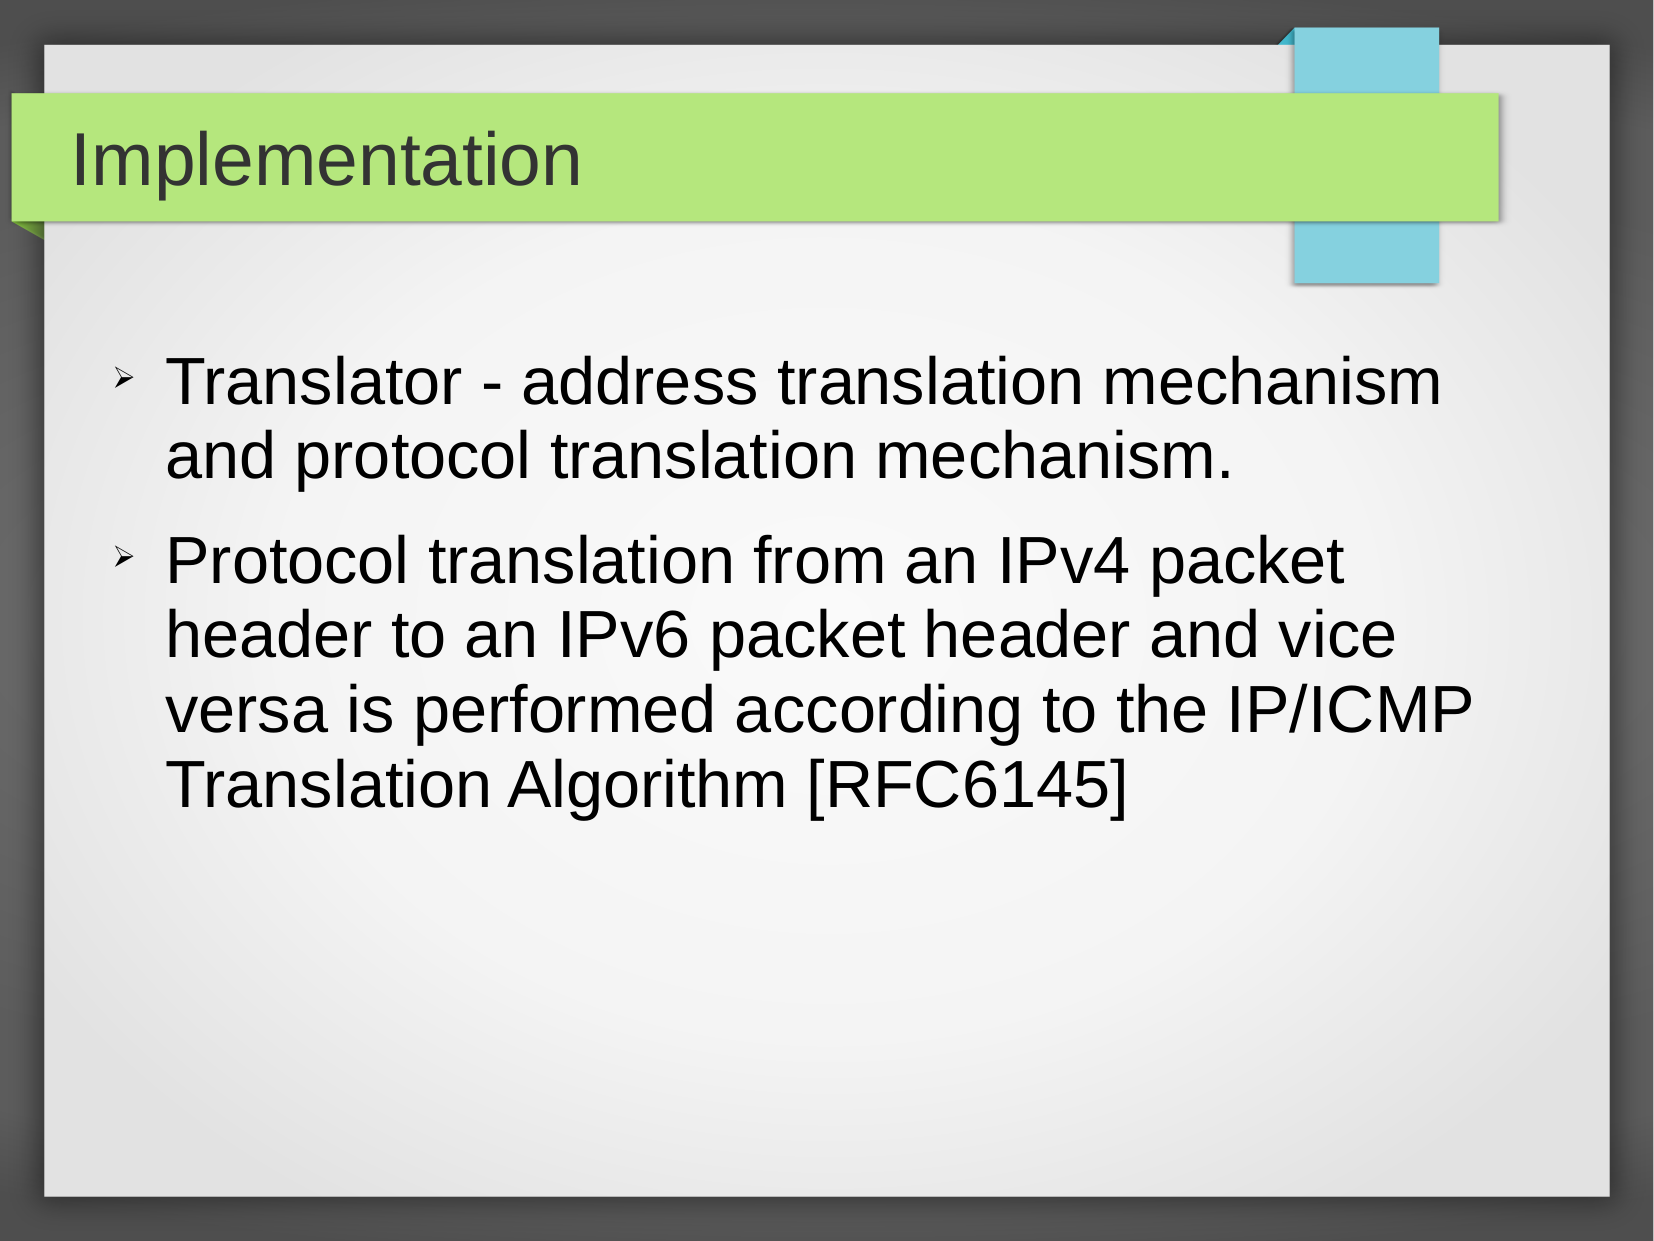

# Implementation
Translator - address translation mechanism and protocol translation mechanism.
Protocol translation from an IPv4 packet header to an IPv6 packet header and vice versa is performed according to the IP/ICMP Translation Algorithm [RFC6145]